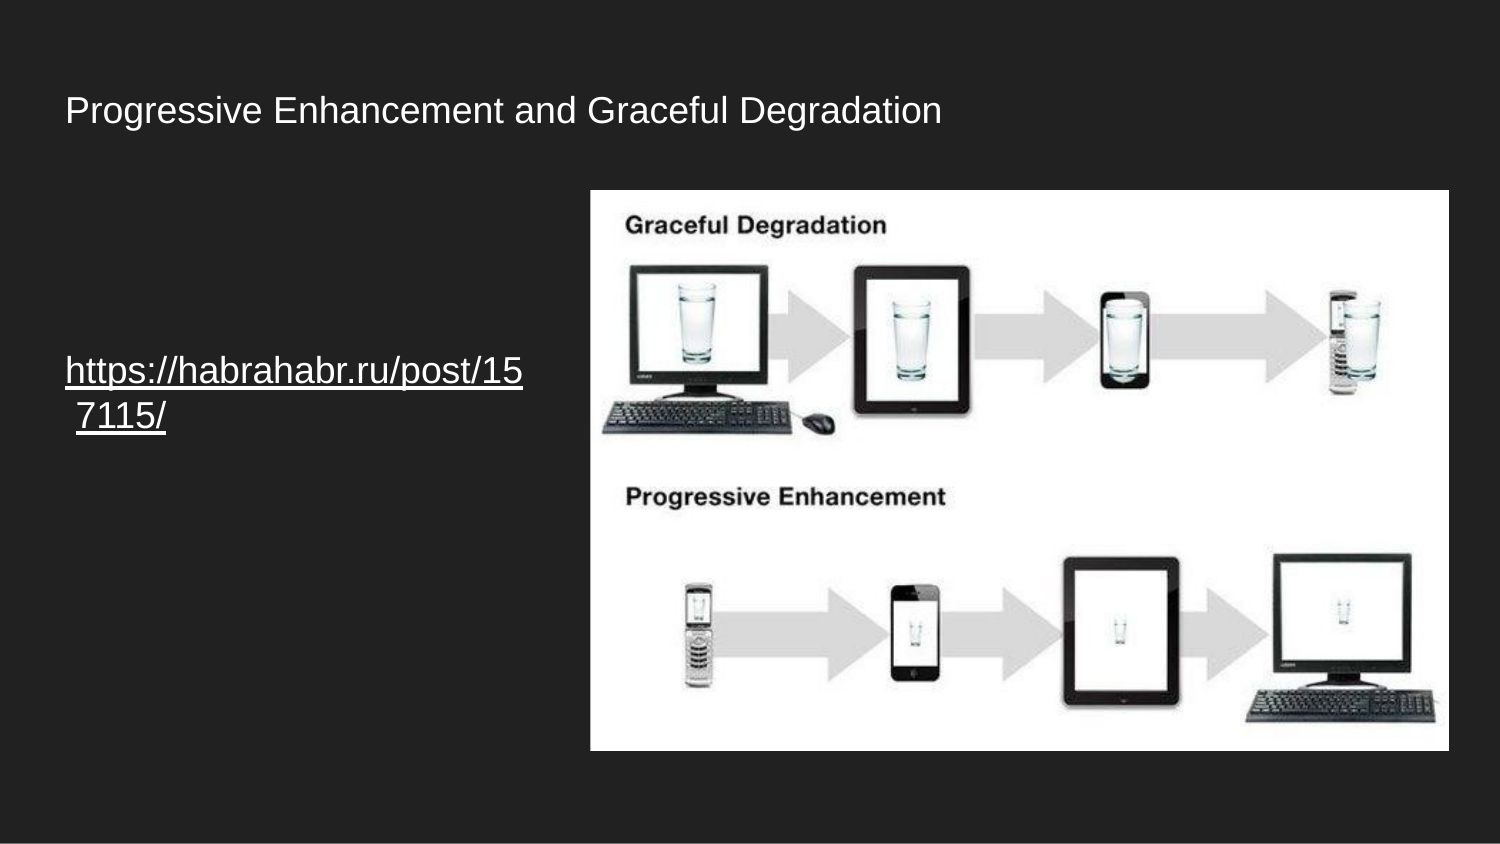

Progressive Enhancement and Graceful Degradation
https://habrahabr.ru/post/15 7115/